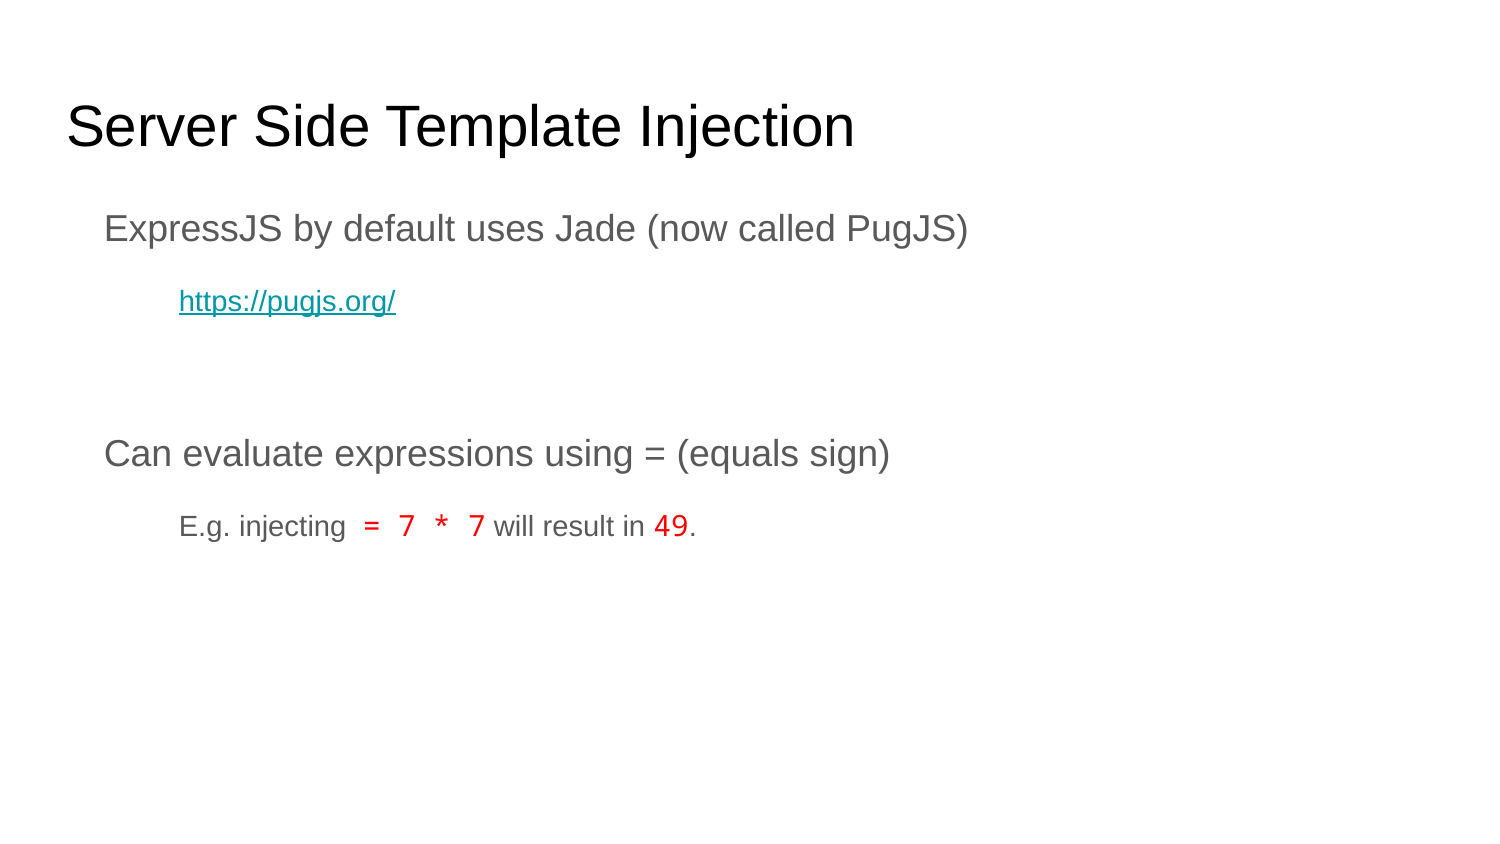

# Server Side Template Injection
ExpressJS by default uses Jade (now called PugJS)
https://pugjs.org/
Can evaluate expressions using = (equals sign)
E.g. injecting = 7 * 7 will result in 49.